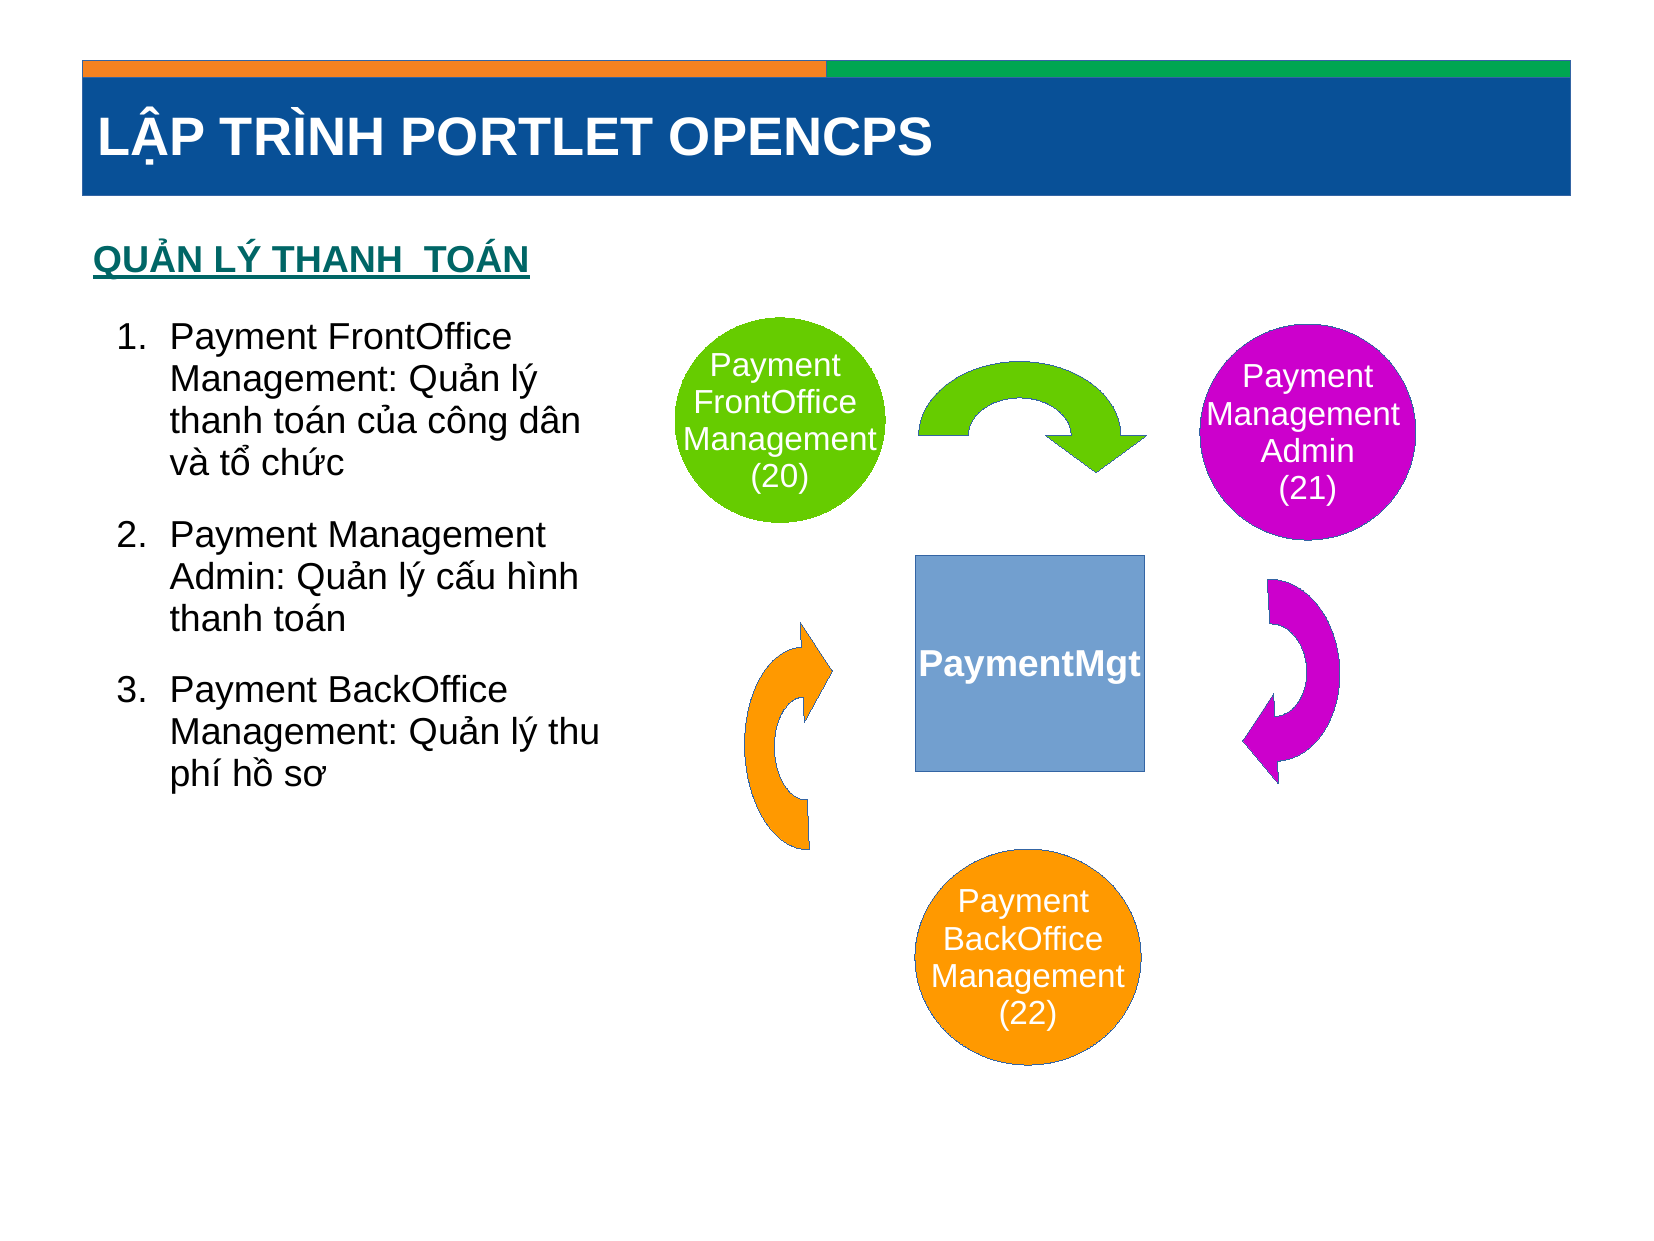

LẬP TRÌNH PORTLET OPENCPS
QUẢN LÝ THANH TOÁN
Payment FrontOffice Management: Quản lý thanh toán của công dân và tổ chức
Payment Management Admin: Quản lý cấu hình thanh toán
Payment BackOffice Management: Quản lý thu phí hồ sơ
Payment
FrontOffice
Management
(20)
Payment
Management
Admin
(21)
#
PaymentMgt
Payment
BackOffice
Management
(22)